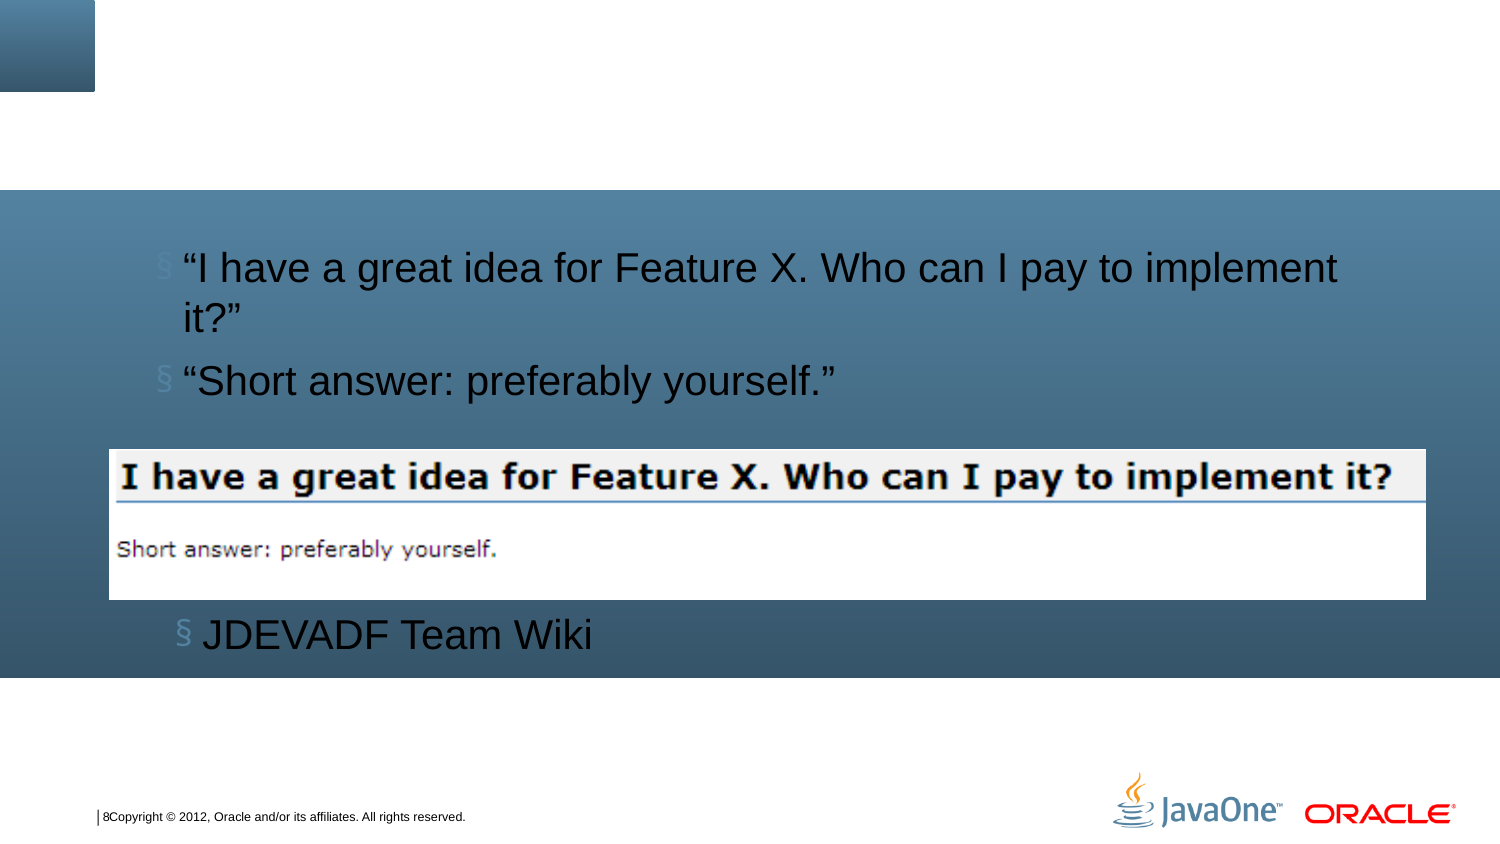

“I have a great idea for Feature X. Who can I pay to implement it?”
“Short answer: preferably yourself.”
# JDEVADF Team Wiki